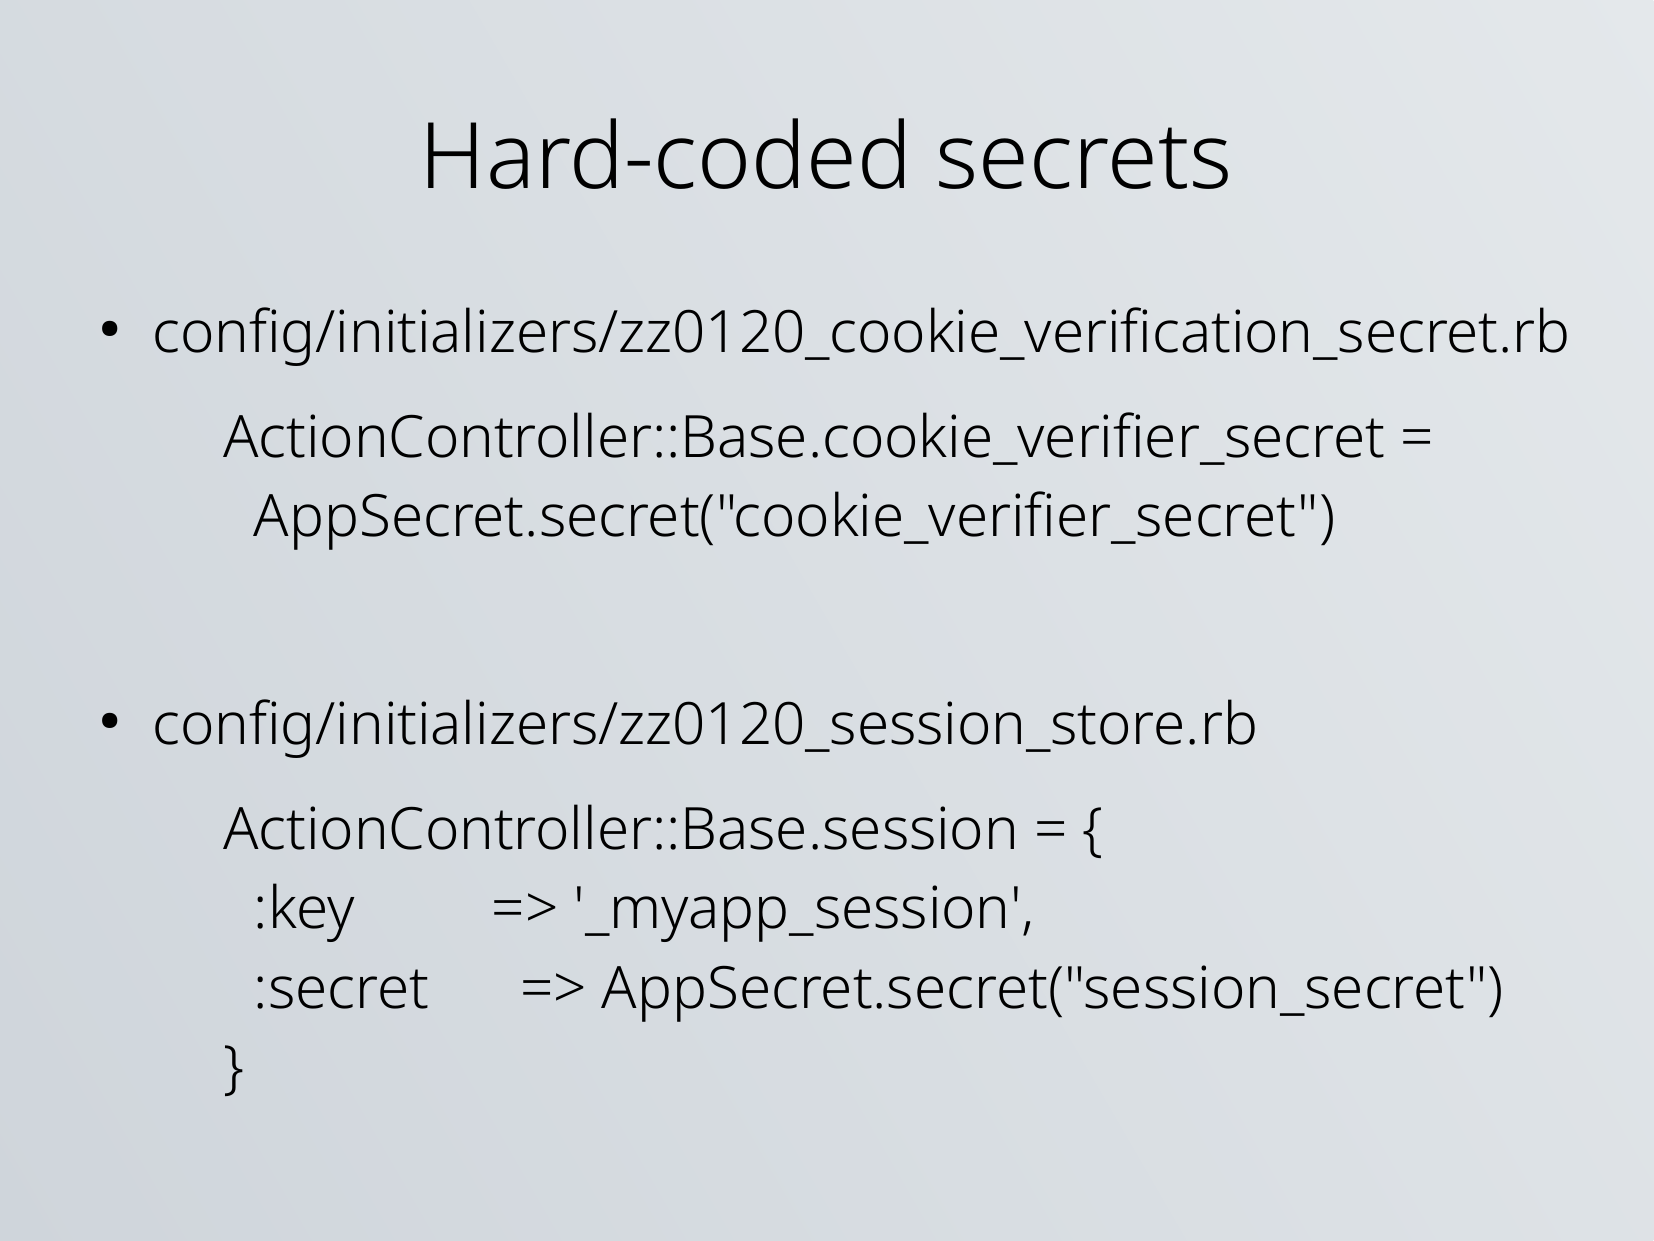

# Hard-coded secrets
config/initializers/zz0120_cookie_verification_secret.rb
ActionController::Base.cookie_verifier_secret =
 AppSecret.secret("cookie_verifier_secret")
config/initializers/zz0120_session_store.rb
ActionController::Base.session = {
 :key => '_myapp_session',
 :secret => AppSecret.secret("session_secret")
}